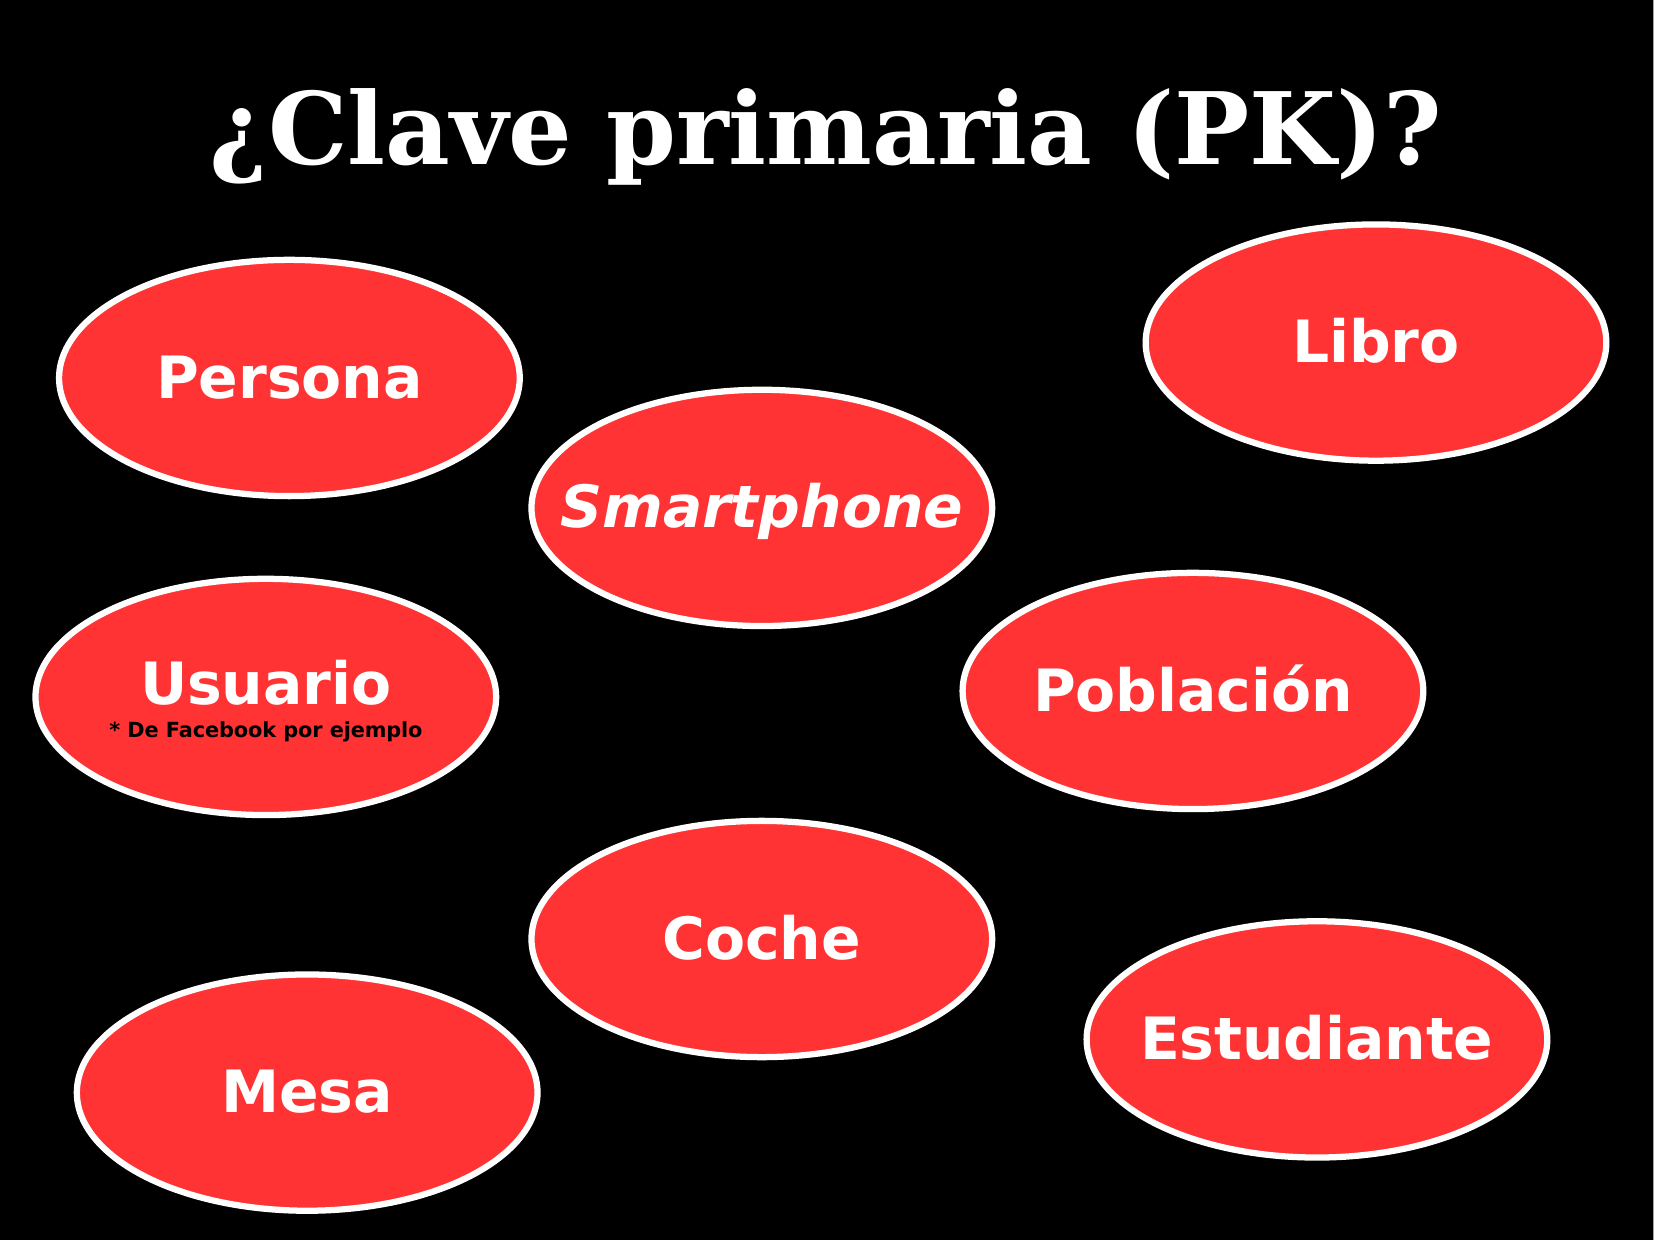

¿Clave primaria (PK)?
Libro
Persona
Smartphone
Población
Usuario
* De Facebook por ejemplo
Coche
Estudiante
Mesa